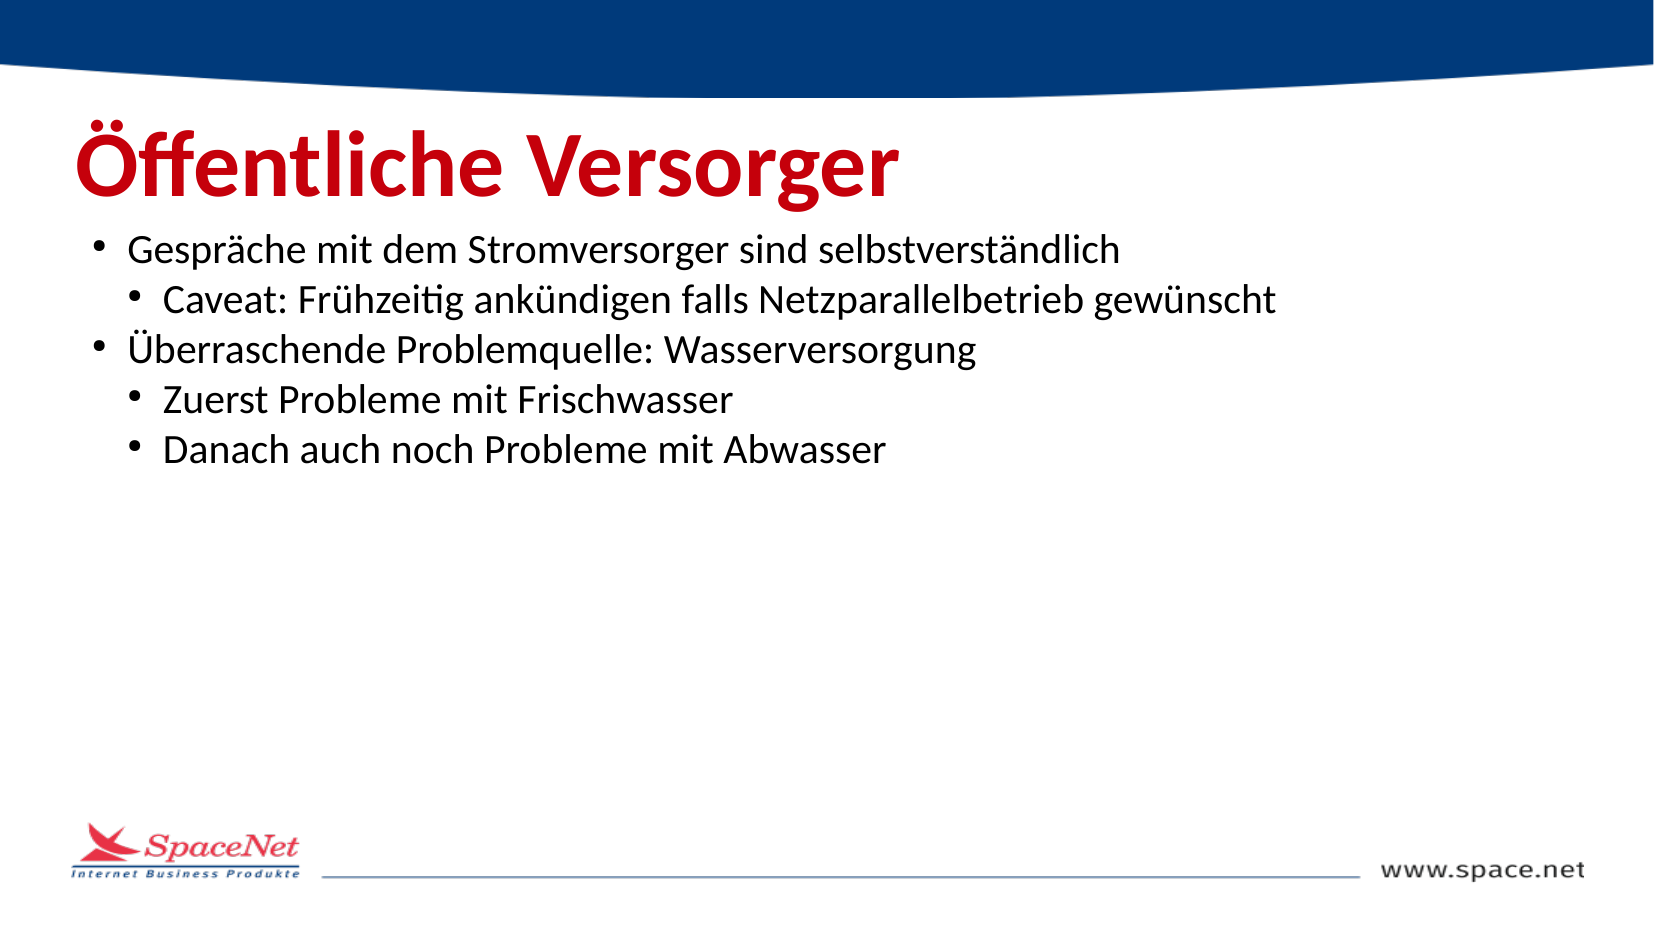

Öffentliche Versorger
Gespräche mit dem Stromversorger sind selbstverständlich
Caveat: Frühzeitig ankündigen falls Netzparallelbetrieb gewünscht
Überraschende Problemquelle: Wasserversorgung
Zuerst Probleme mit Frischwasser
Danach auch noch Probleme mit Abwasser